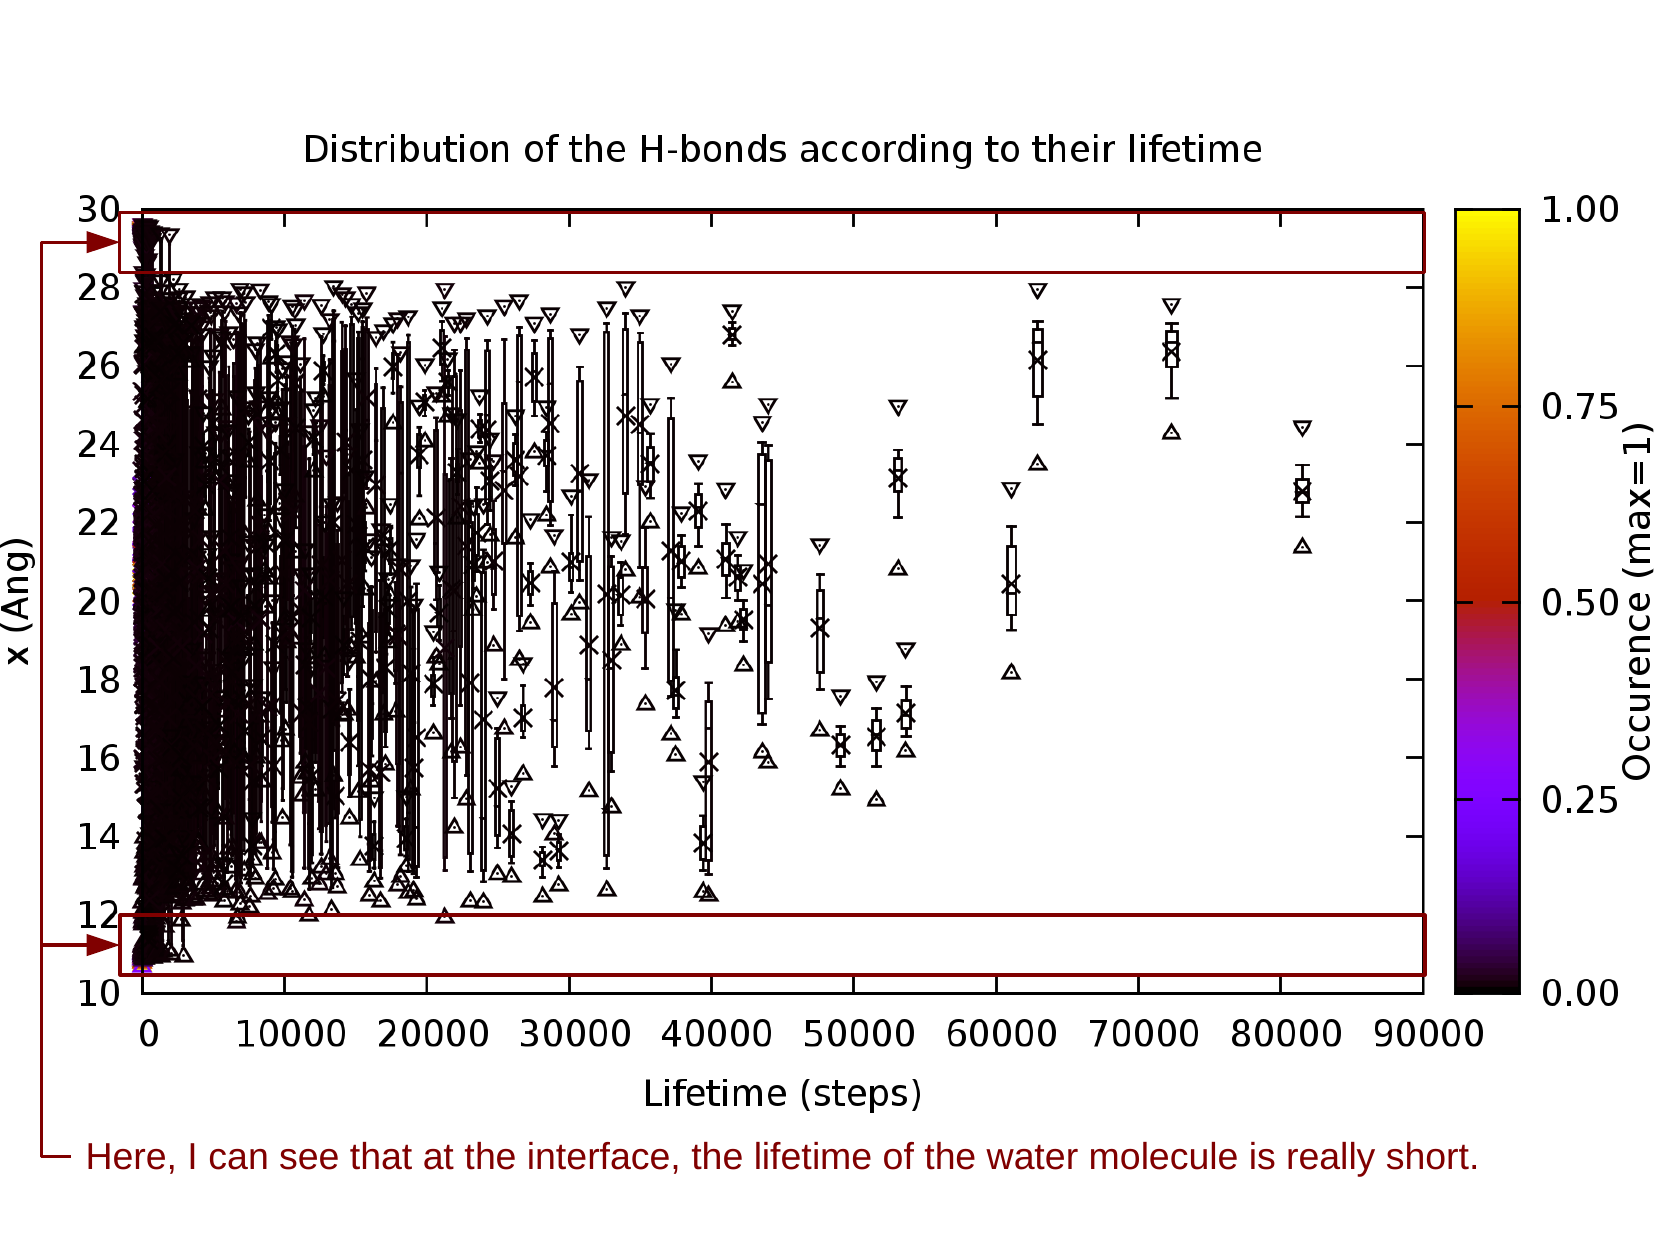

Here, I can see that at the interface, the lifetime of the water molecule is really short.